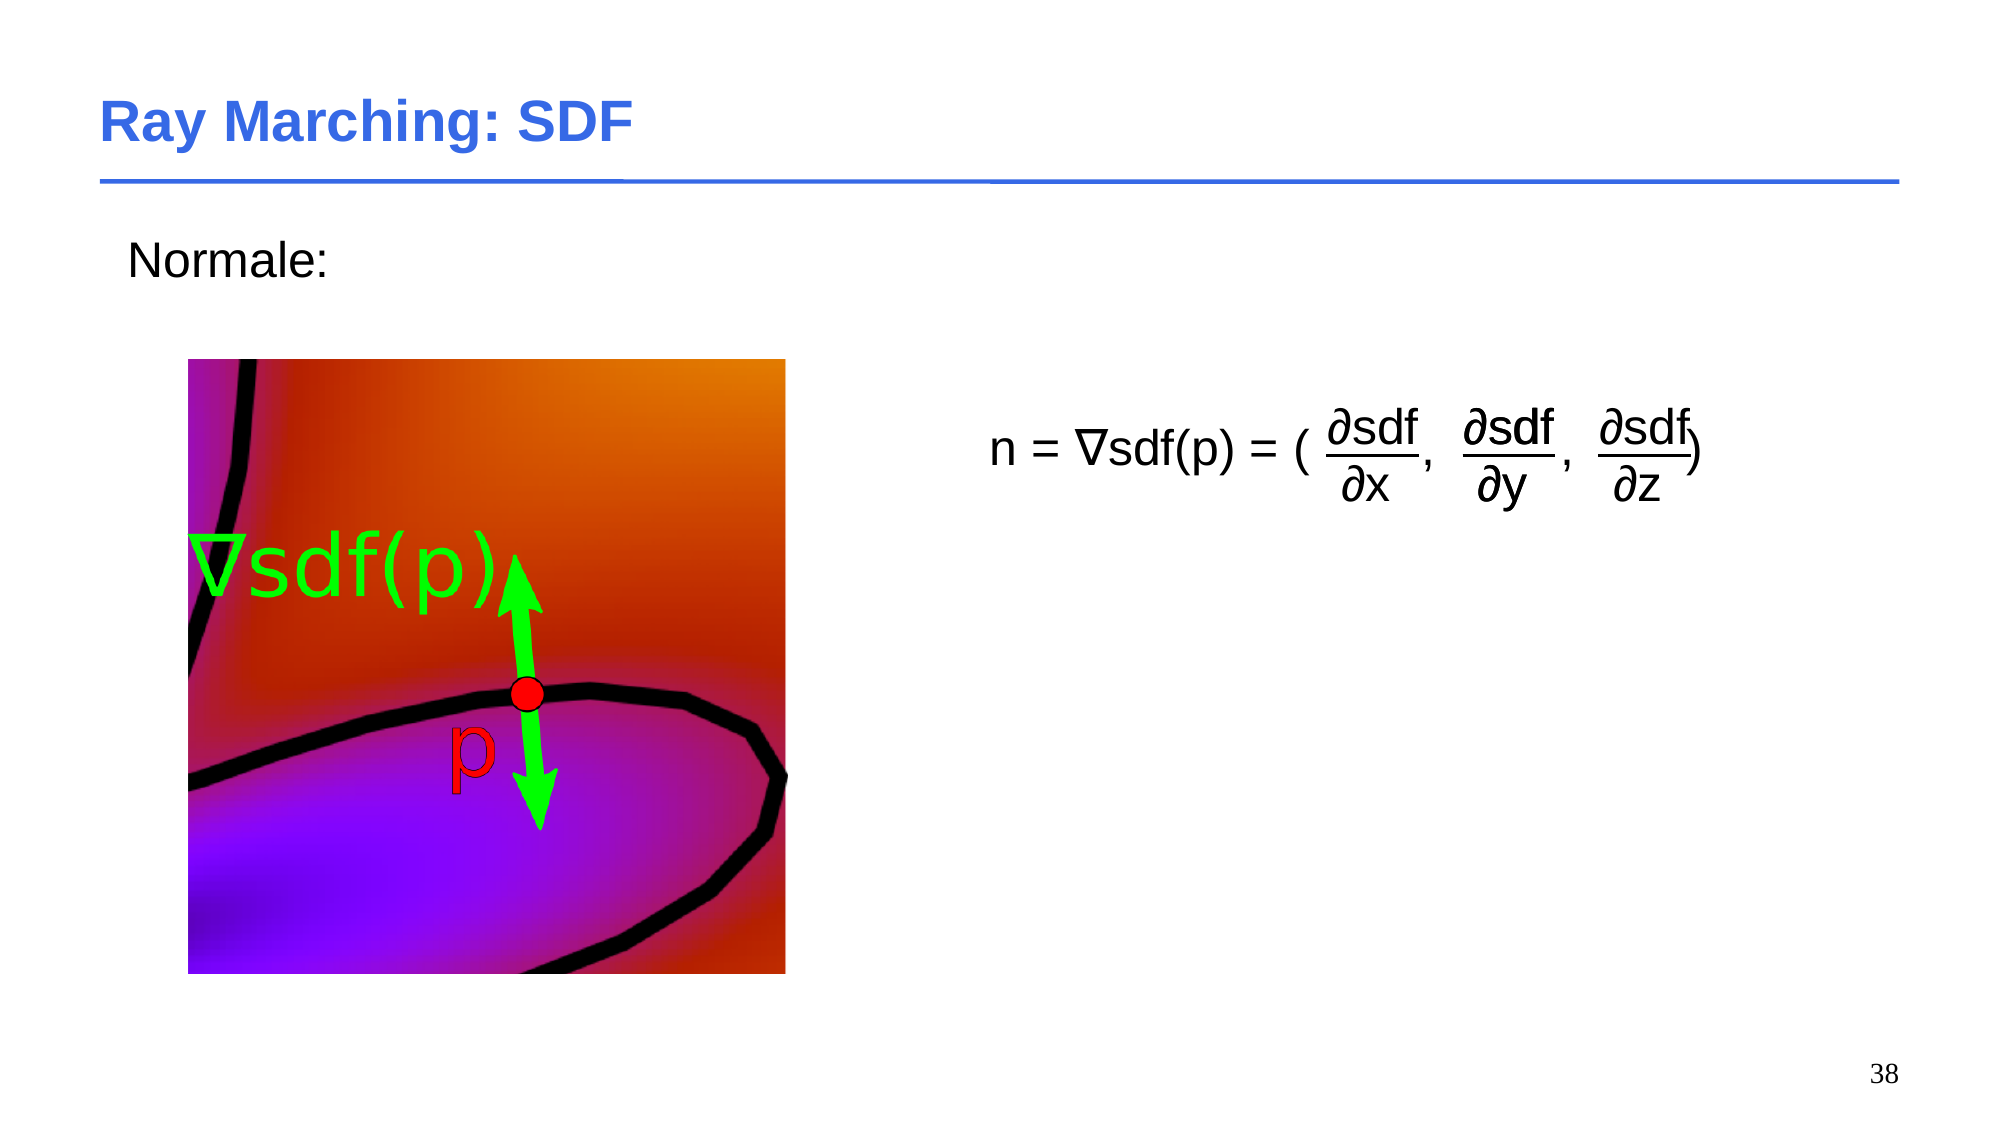

# Ray Marching: SDF
Normale:
∂sdf
∂sdf
∂sdf
∂sdf
n = ∇sdf(p) = ( , , )
∂x
∂y
∂y
∂z
38